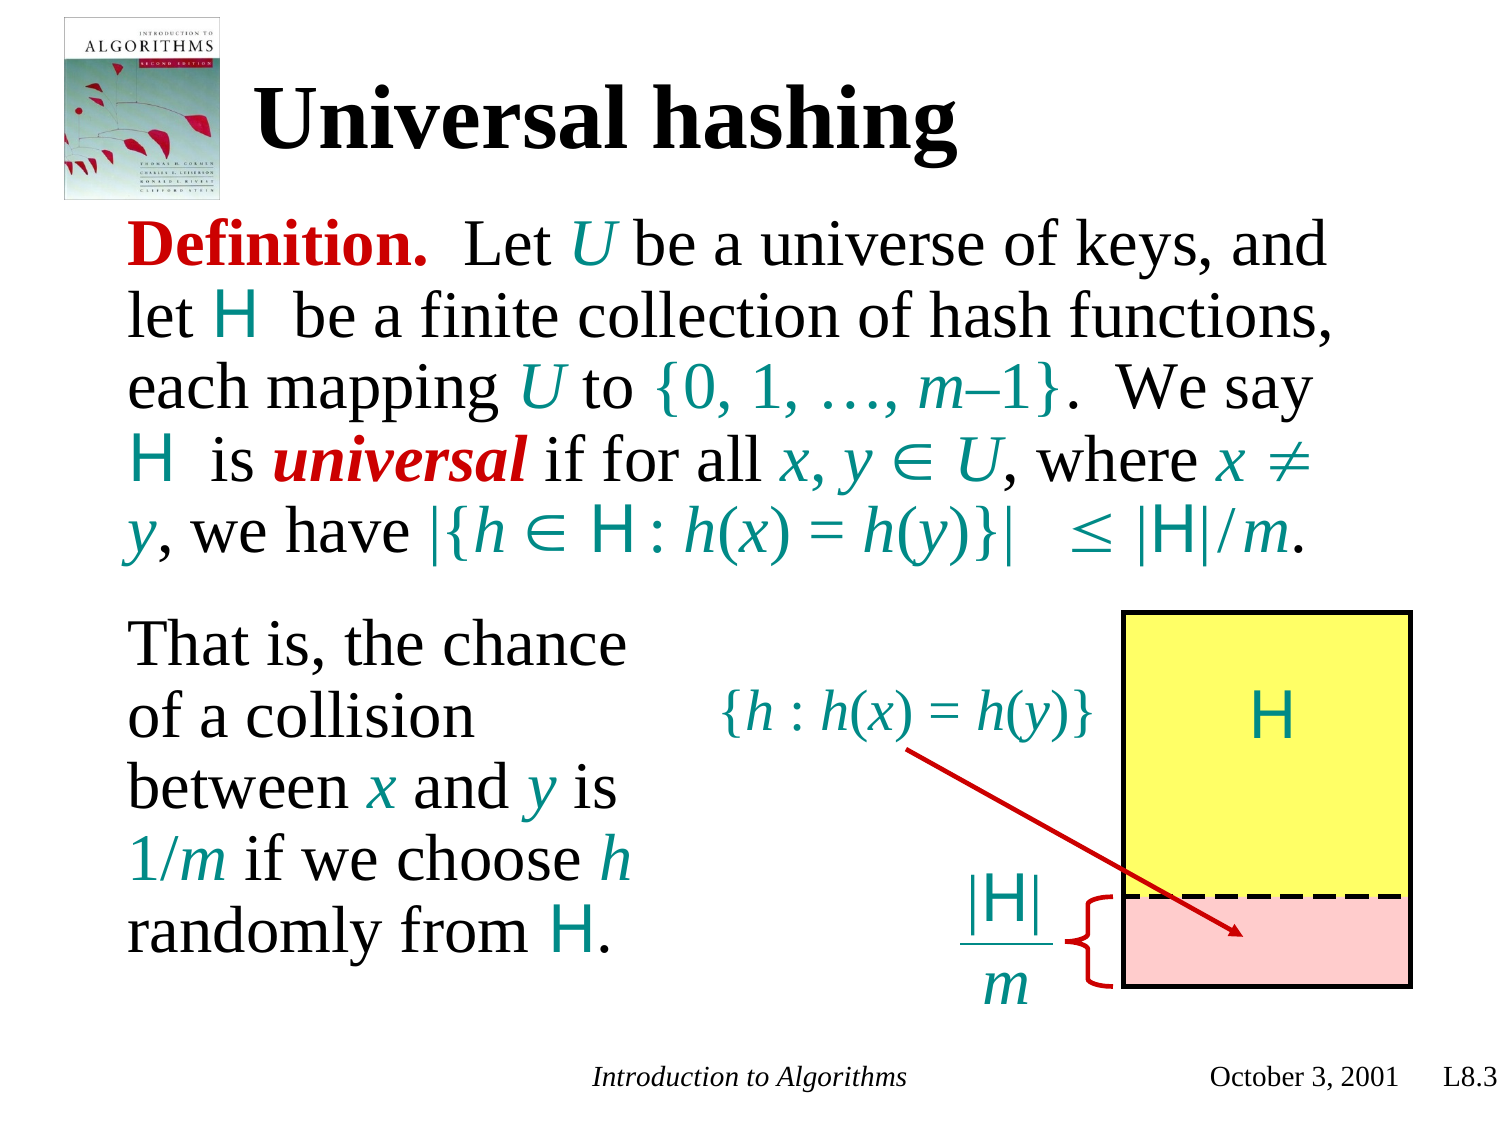

Universal hashing
Definition. Let U be a universe of keys, and let H be a finite collection of hash functions, each mapping U to {0, 1, …, m–1}. We say H is universal if for all x, y  U, where x  y, we have |{h  H : h(x) = h(y)}|  |H| / m.
That is, the chance of a collision between x and y is 1/m if we choose h randomly from H.
H
{h : h(x) = h(y)}
|H|
m
Introduction to Algorithms
October 3, 2001 L8.